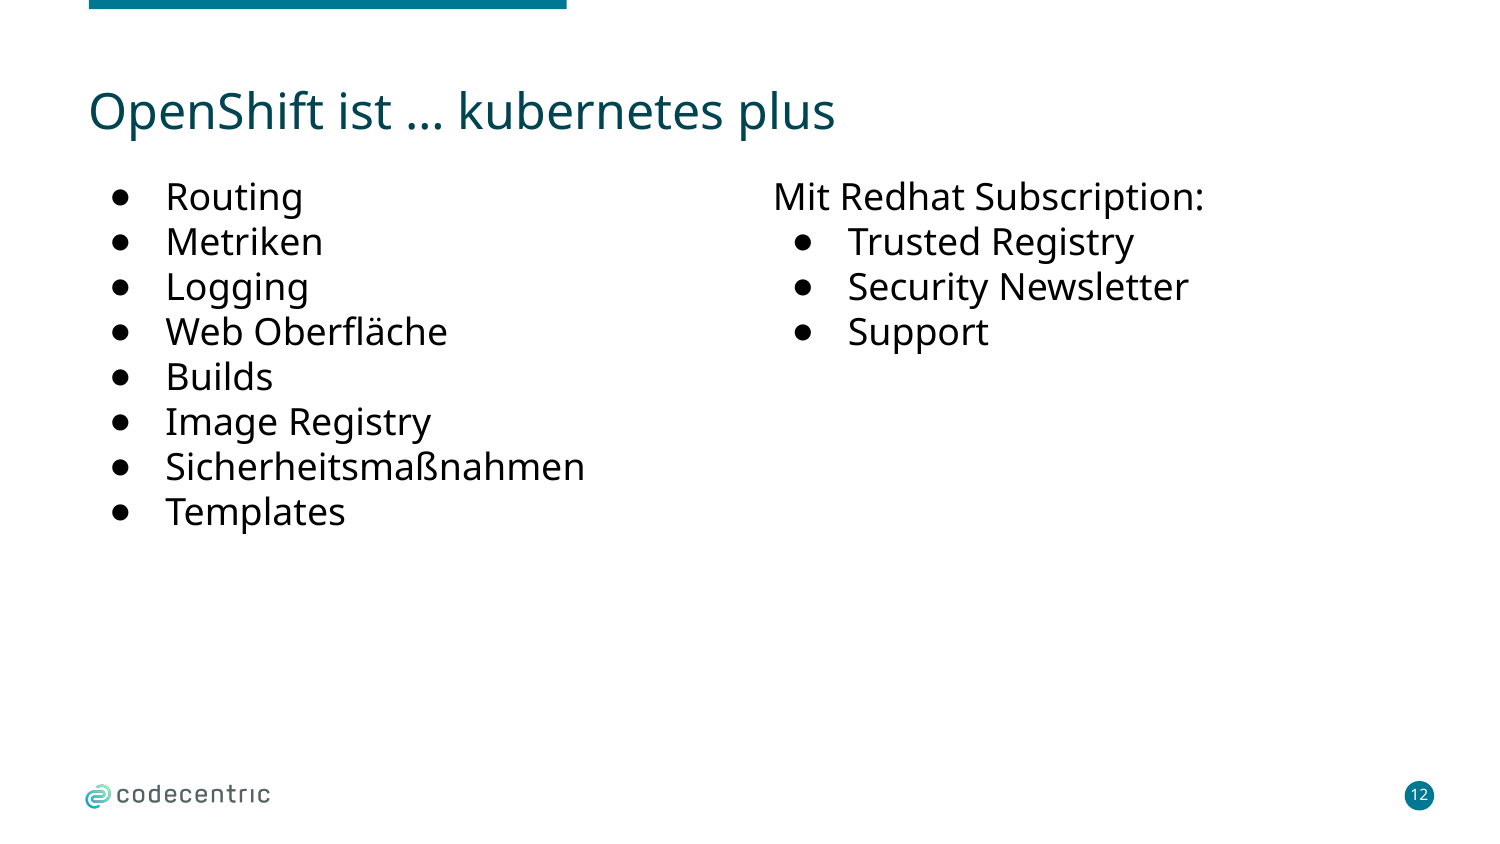

OpenShift ist … kubernetes plus
# Routing
Metriken
Logging
Web Oberfläche
Builds
Image Registry
Sicherheitsmaßnahmen
Templates
Mit Redhat Subscription:
Trusted Registry
Security Newsletter
Support